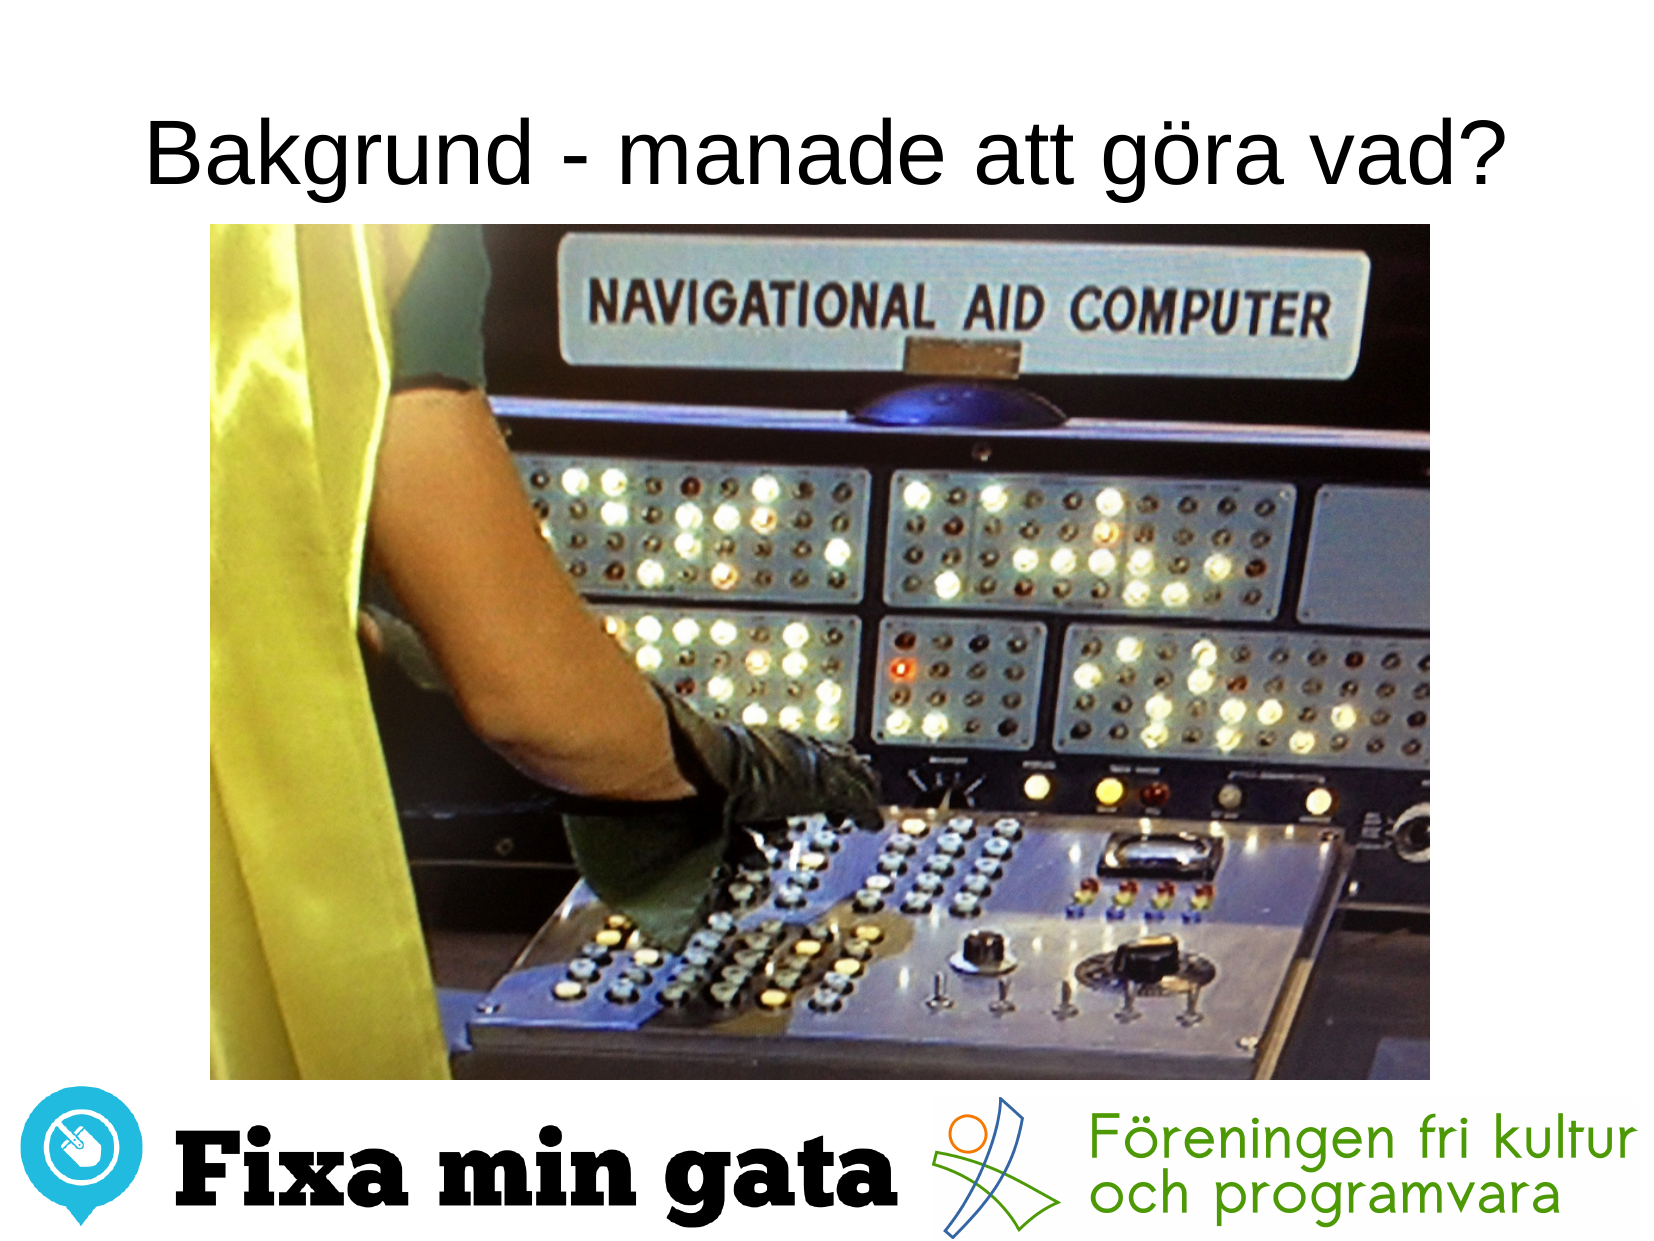

# Bakgrund - manade att göra vad?